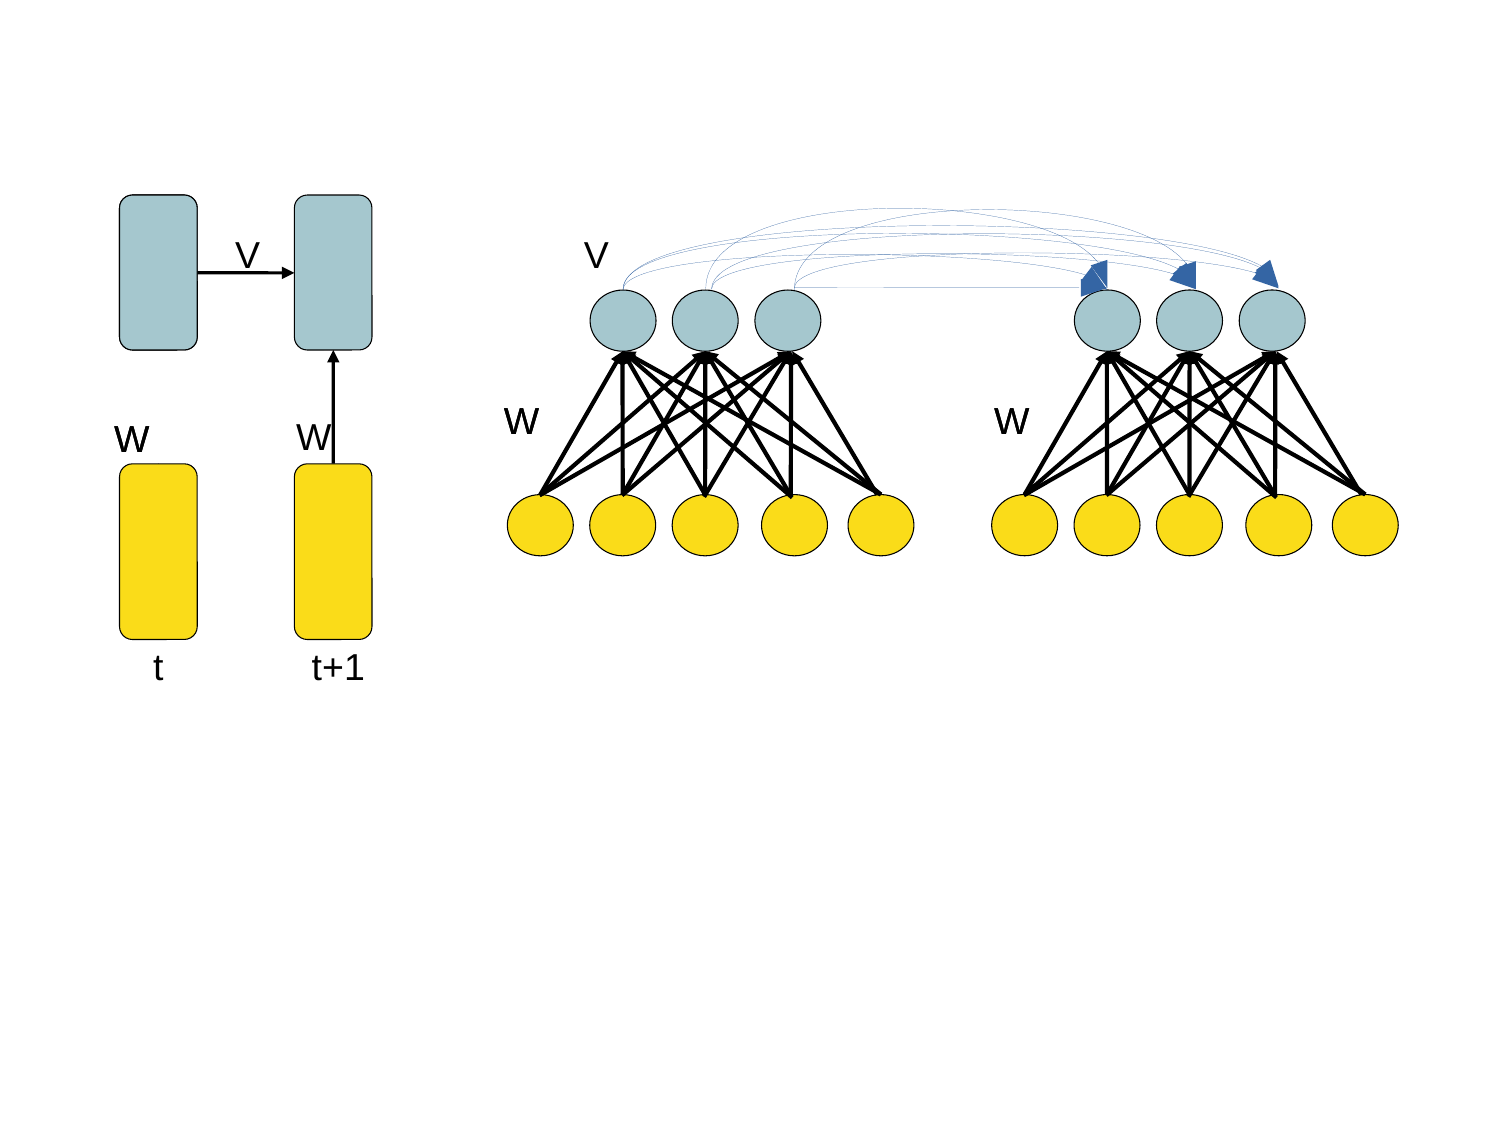

1.1
-0.2
-0.5
V
V
W
W
W
W
W
W
W
t
t+1